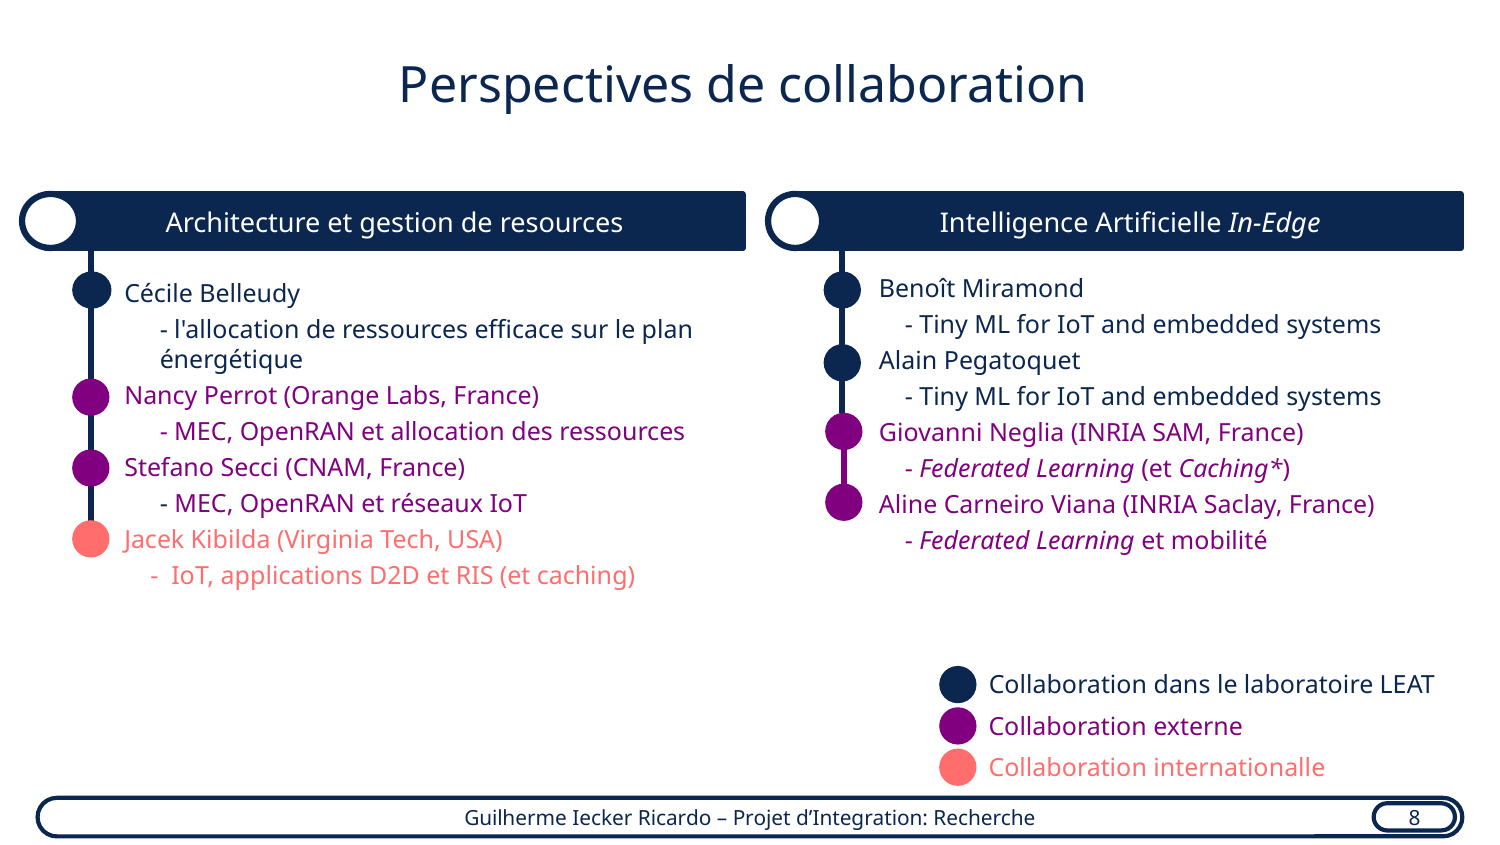

Perspectives de collaboration
Intelligence Artificielle In-Edge
Benoît Miramond
 - Tiny ML for IoT and embedded systems
Alain Pegatoquet
 - Tiny ML for IoT and embedded systems
Giovanni Neglia (INRIA SAM, France)
 - Federated Learning (et Caching*)
Aline Carneiro Viana (INRIA Saclay, France)
 - Federated Learning et mobilité
Architecture et gestion de resources
Cécile Belleudy
- l'allocation de ressources efficace sur le plan énergétique
Nancy Perrot (Orange Labs, France)
- MEC, OpenRAN et allocation des ressources
Stefano Secci (CNAM, France)
- MEC, OpenRAN et réseaux IoT
Jacek Kibilda (Virginia Tech, USA)
 - IoT, applications D2D et RIS (et caching)
Collaboration dans le laboratoire LEAT
Collaboration externe
Collaboration internationalle
Guilherme Iecker Ricardo – Projet d’Integration: Recherche
8